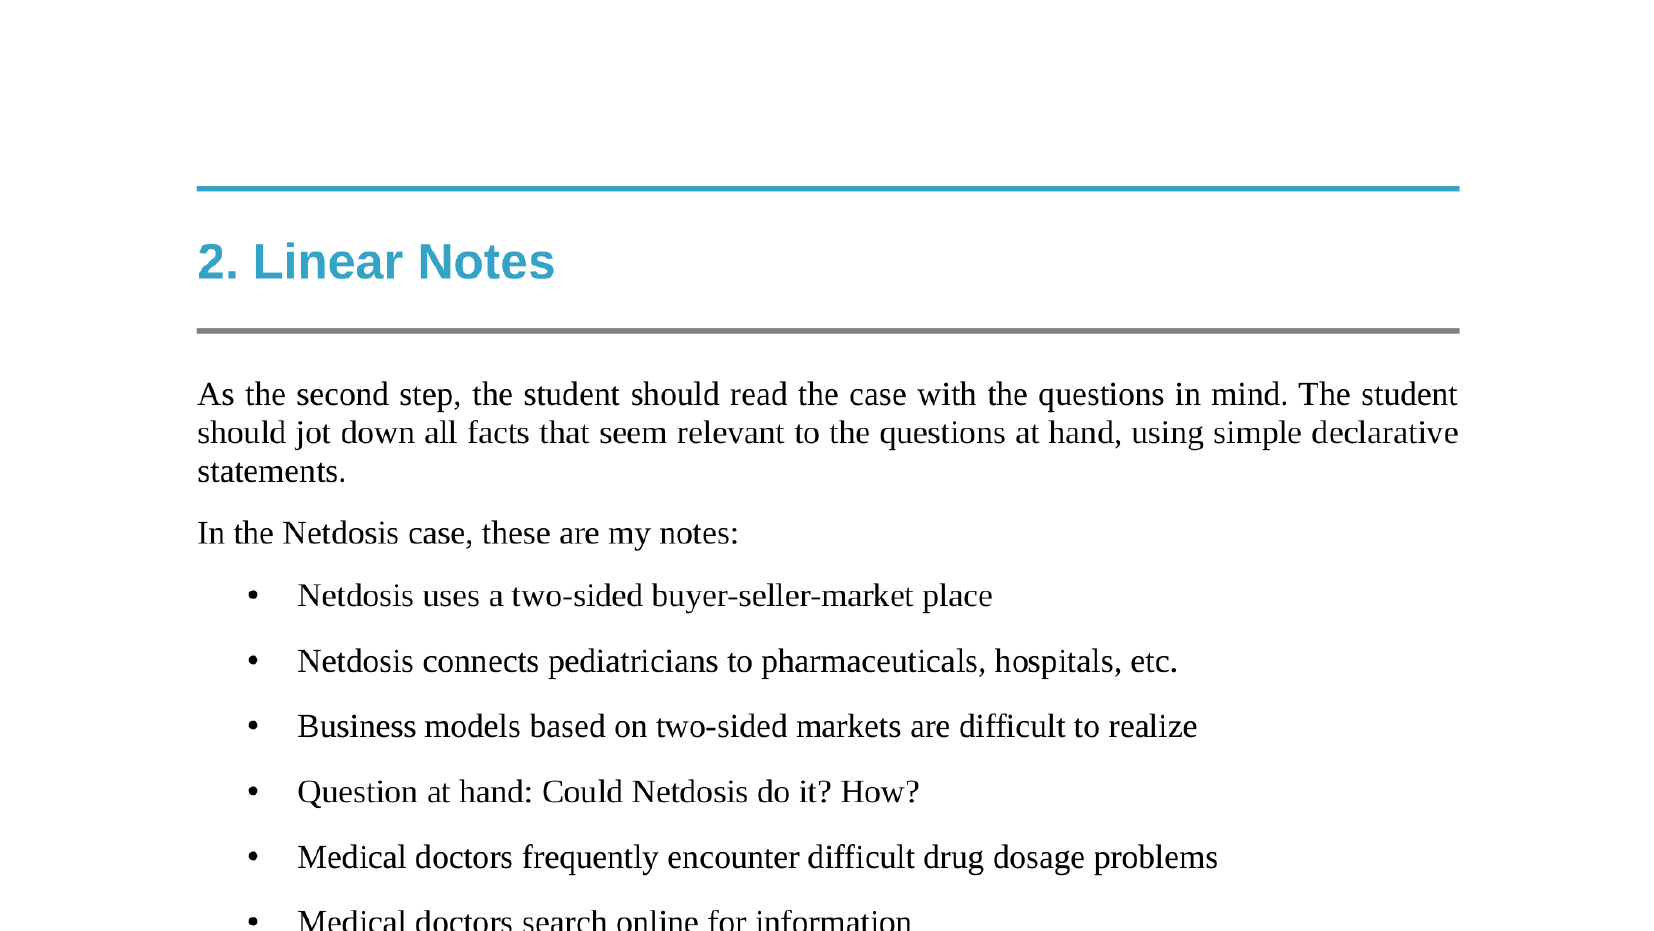

Software Product Management
7
© 2018 Dirk Riehle - Some Rights Reserved